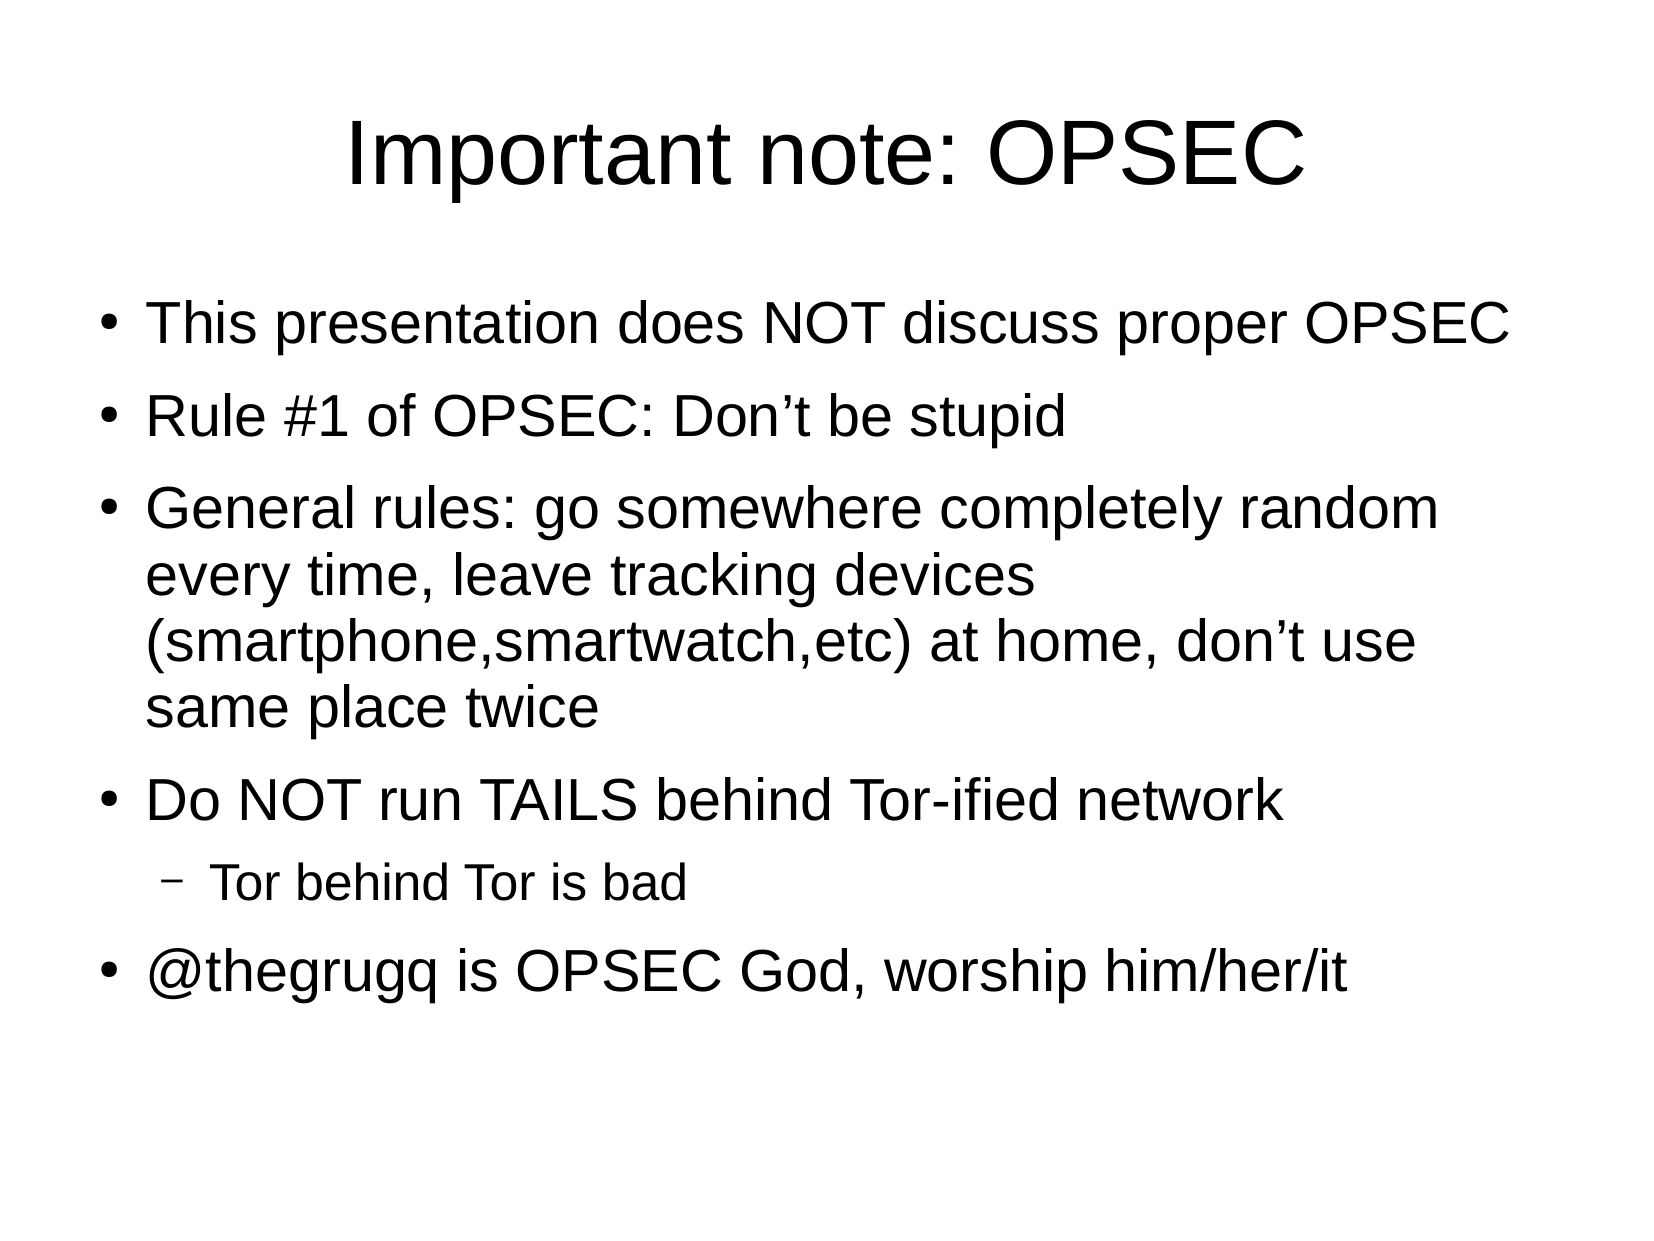

# Important note: OPSEC
This presentation does NOT discuss proper OPSEC
Rule #1 of OPSEC: Don’t be stupid
General rules: go somewhere completely random every time, leave tracking devices (smartphone,smartwatch,etc) at home, don’t use same place twice
Do NOT run TAILS behind Tor-ified network
Tor behind Tor is bad
@thegrugq is OPSEC God, worship him/her/it